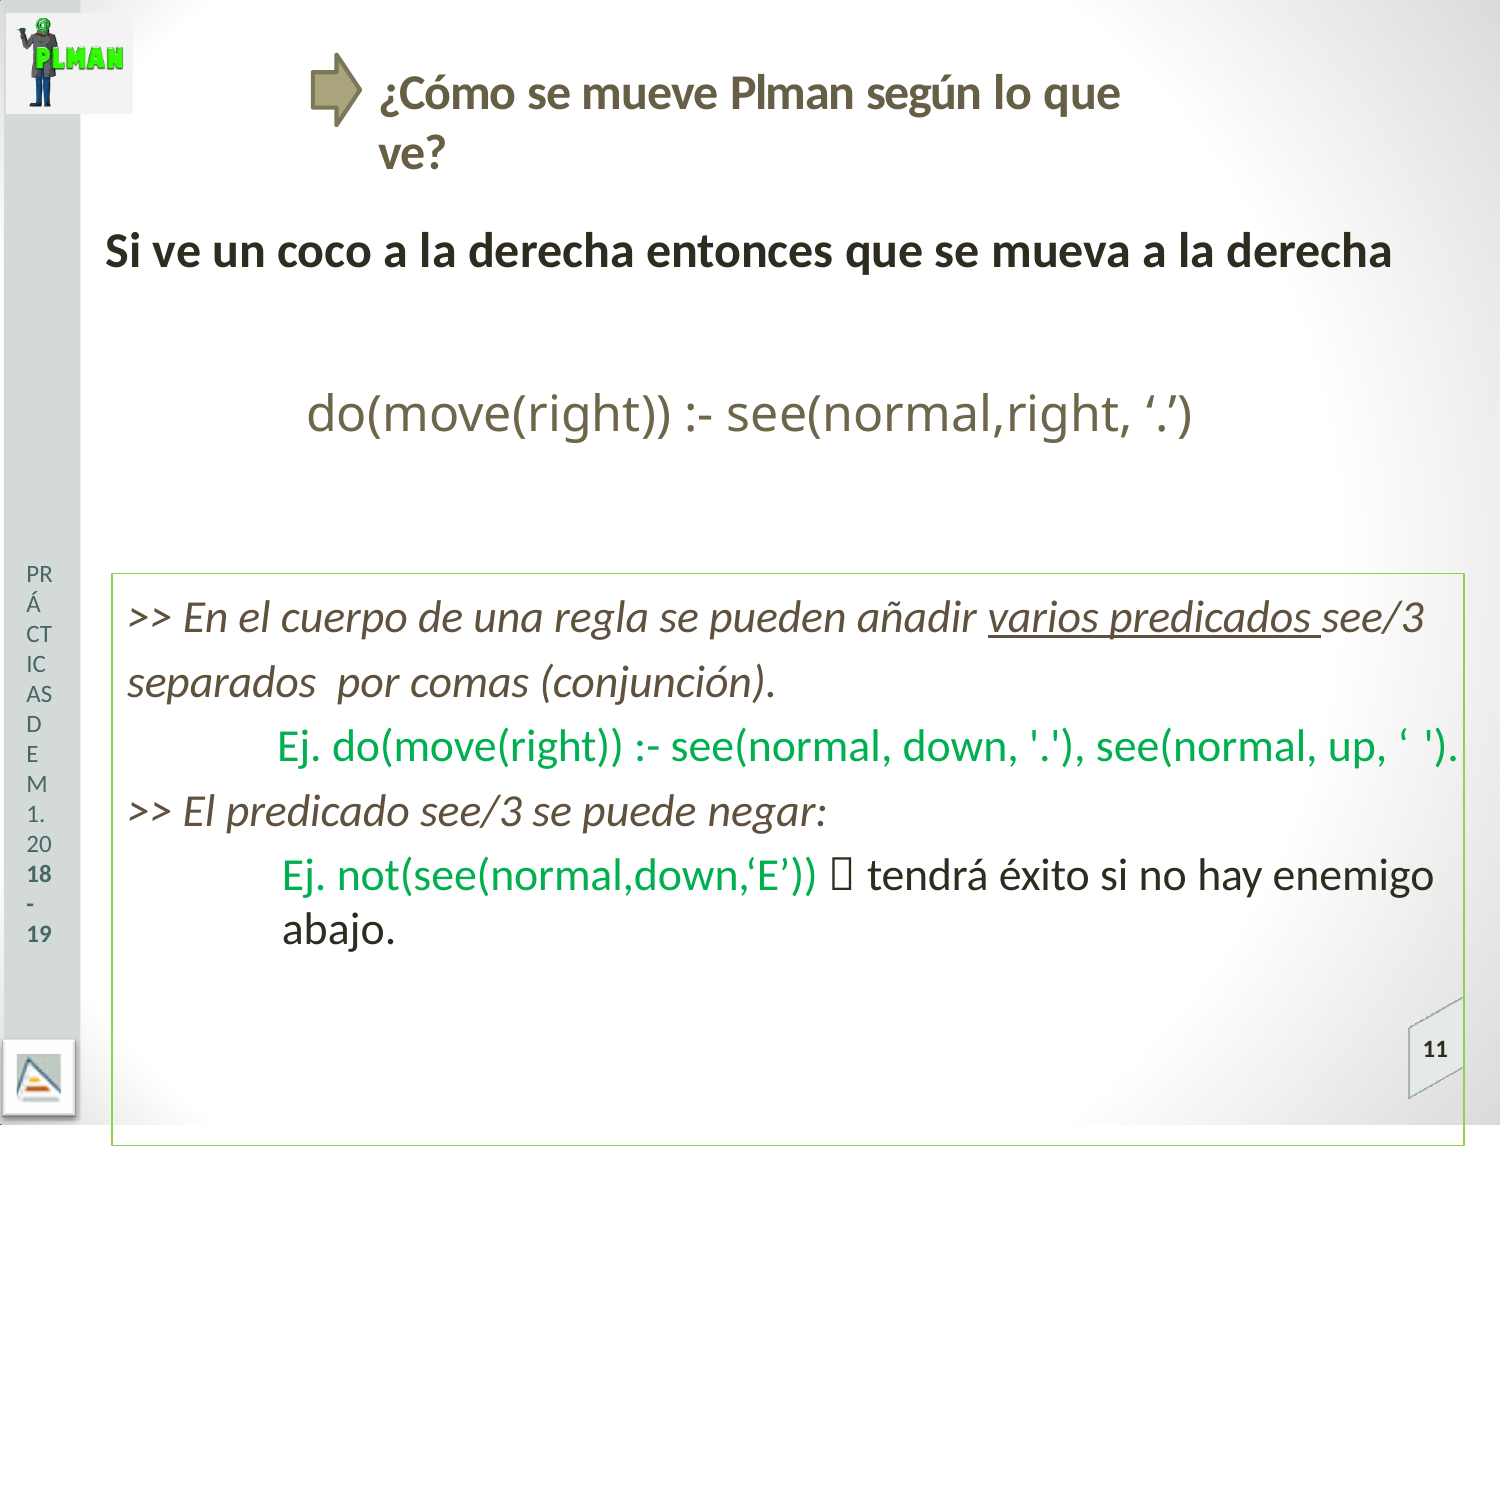

¿Cómo se mueve Plman según lo que ve?
Si ve un coco a la derecha entonces que se mueva a la derecha
do(move(right)) :- see(normal,right, ‘.’)
PRÁCTICAS DE M1. 2018-19
>> En el cuerpo de una regla se pueden añadir varios predicados see/3 separados por comas (conjunción).
Ej. do(move(right)) :- see(normal, down, '.'), see(normal, up, ‘ ').
>> El predicado see/3 se puede negar:
Ej. not(see(normal,down,‘E’))  tendrá éxito si no hay enemigo abajo.